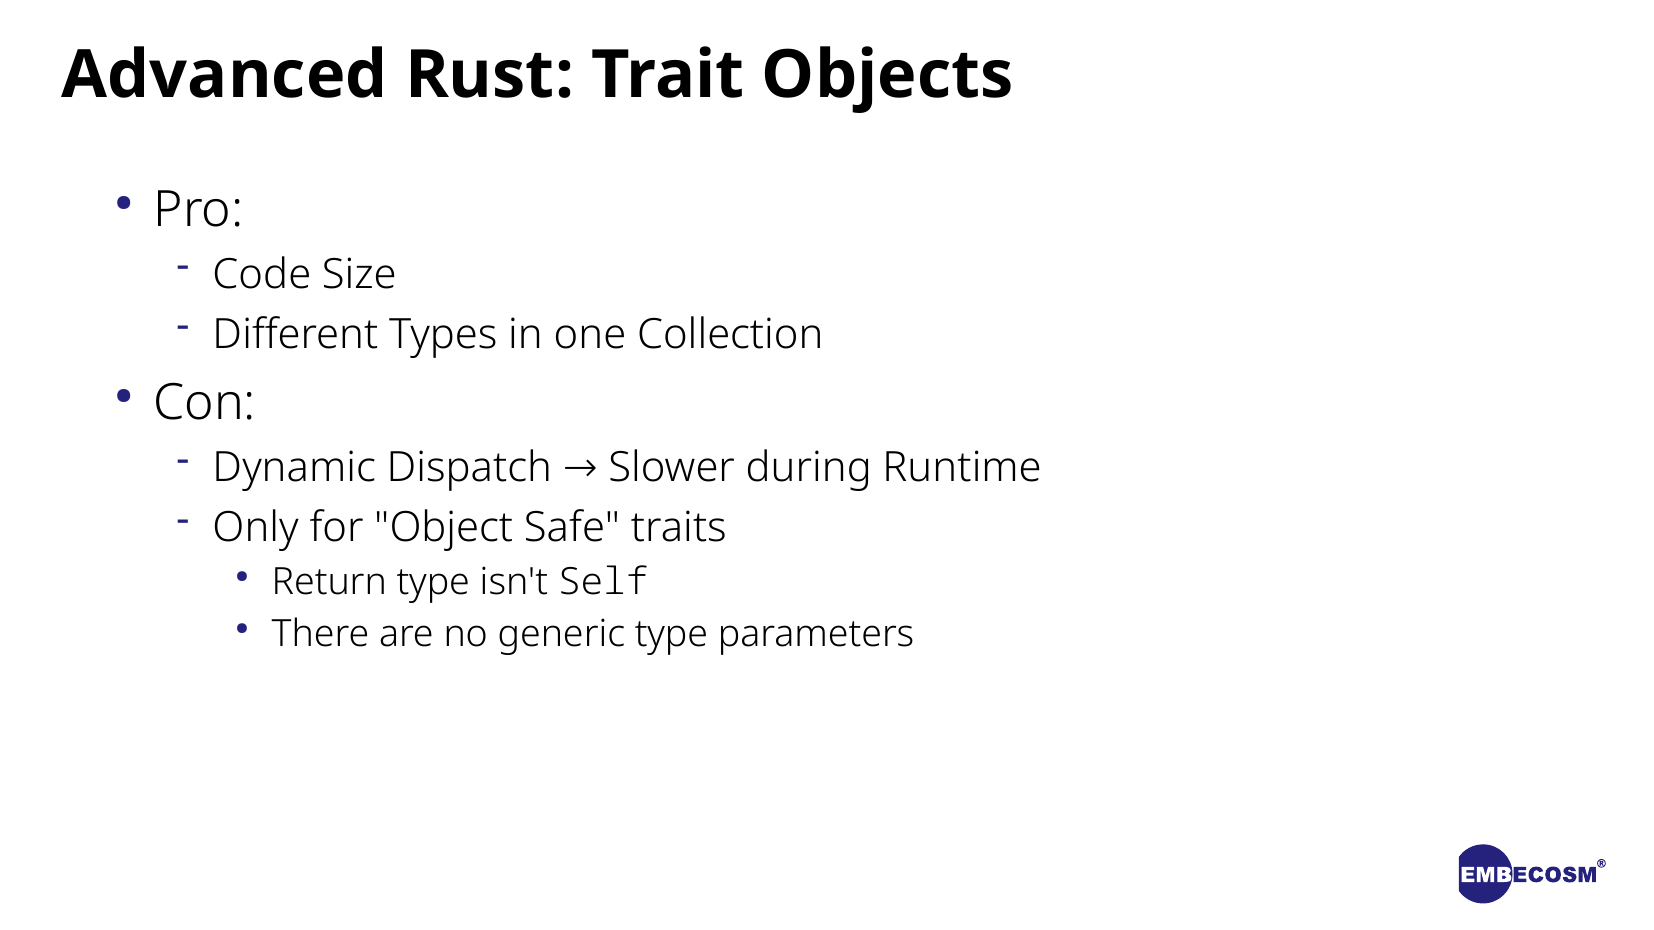

# Advanced Rust: Trait Objects
Pro:
Code Size
Different Types in one Collection
Con:
Dynamic Dispatch → Slower during Runtime
Only for "Object Safe" traits
Return type isn't Self
There are no generic type parameters